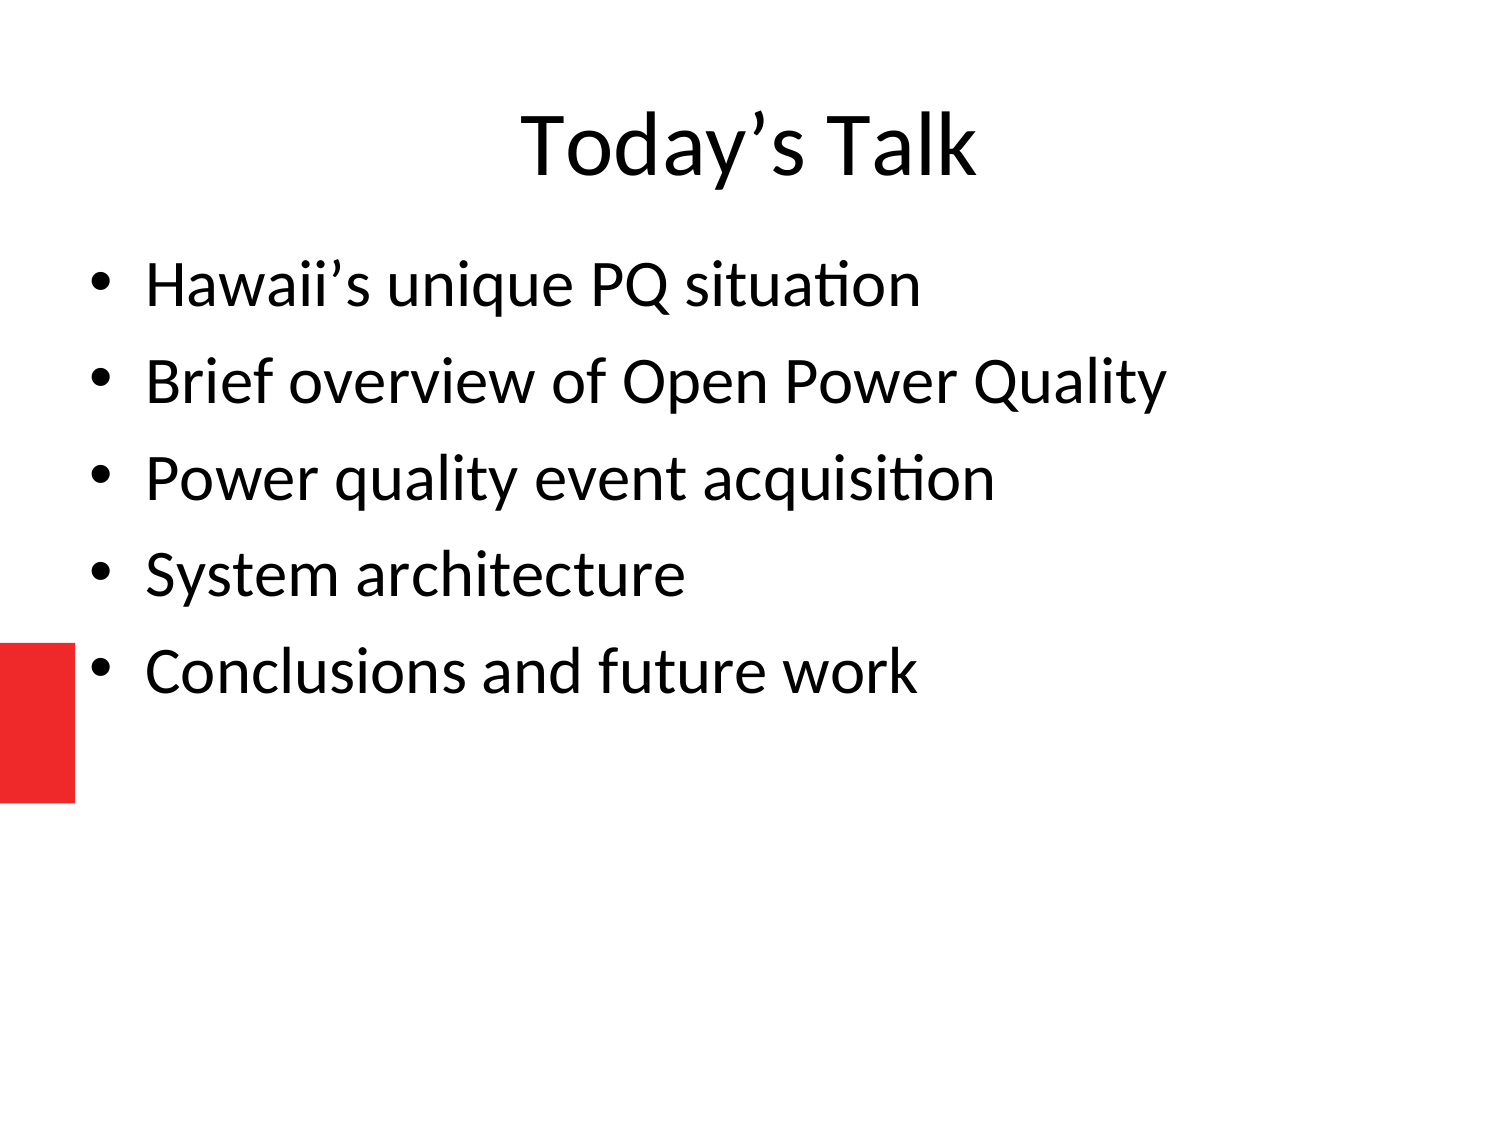

Today’s Talk
Hawaii’s unique PQ situation
Brief overview of Open Power Quality
Power quality event acquisition
System architecture
Conclusions and future work